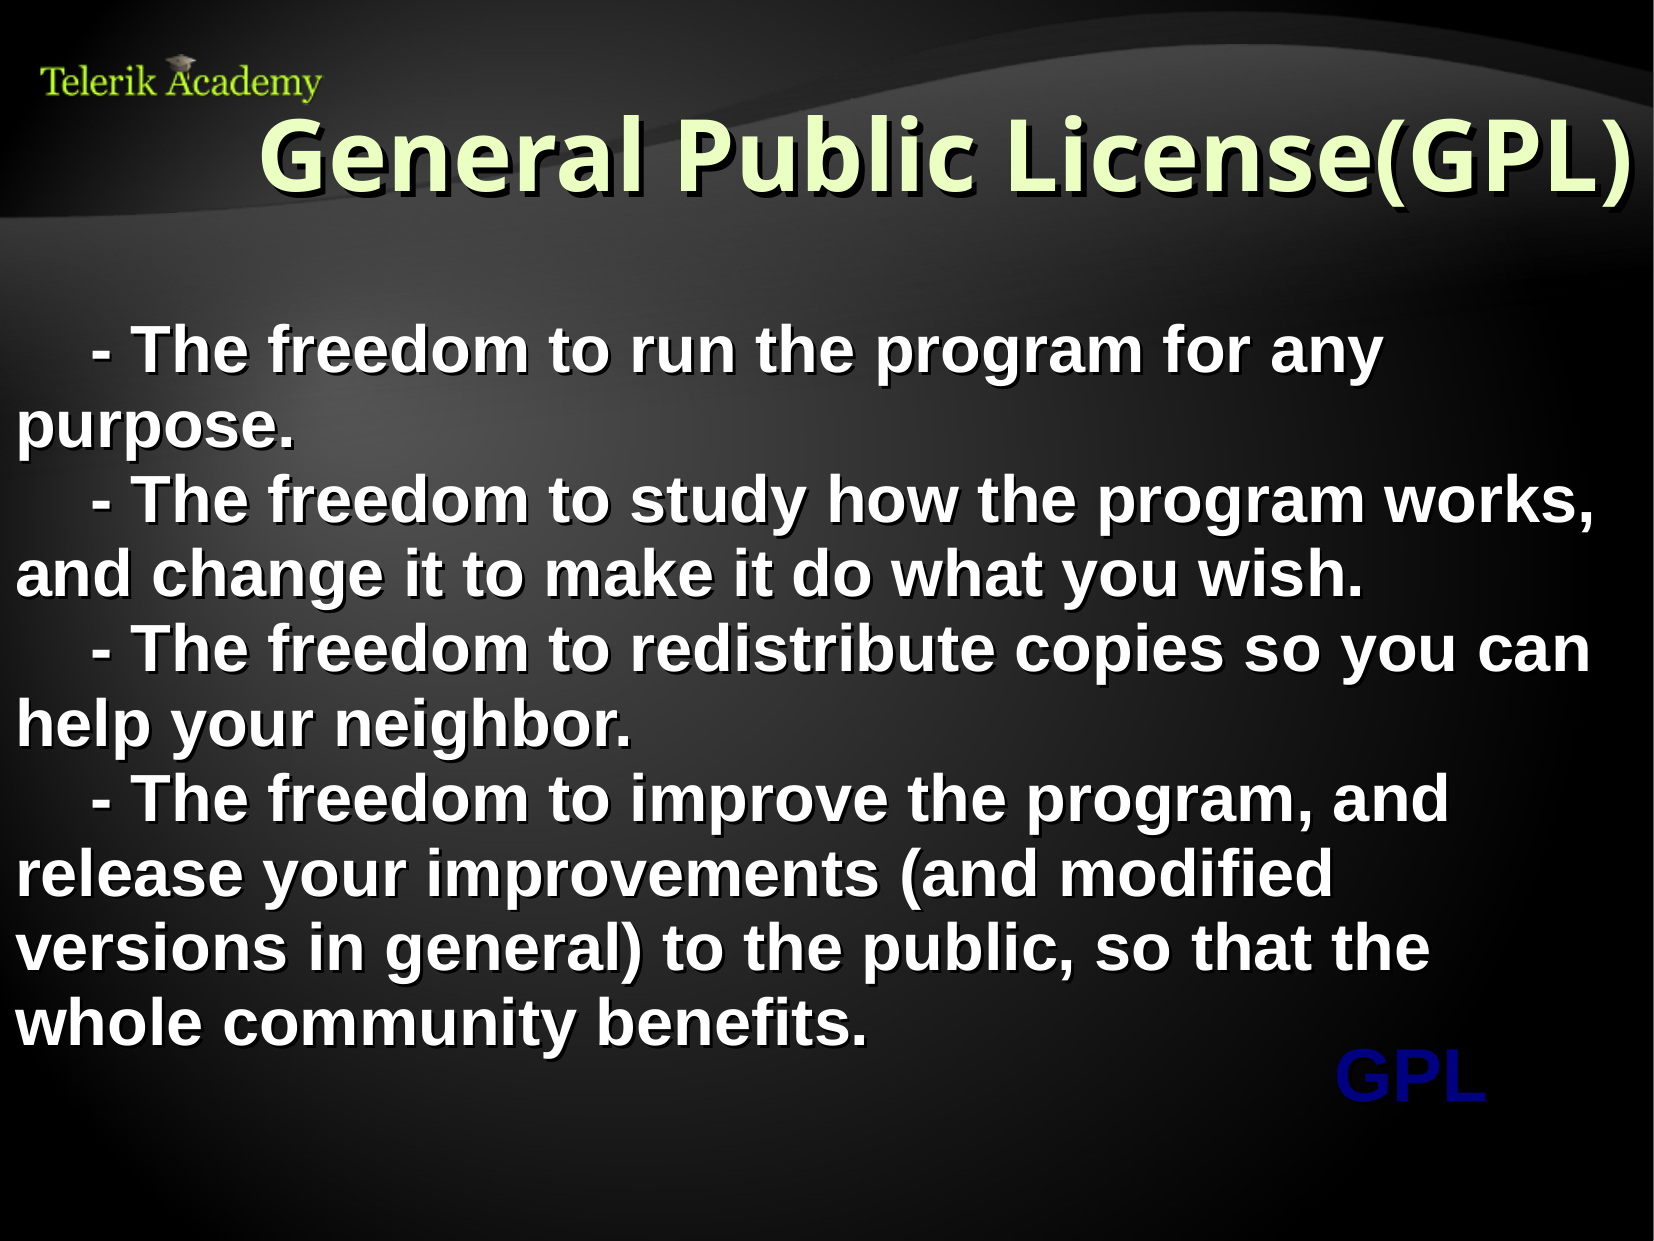

# General Public License(GPL)
	- The freedom to run the program for any purpose.
	- The freedom to study how the program works, and change it to make it do what you wish.
	- The freedom to redistribute copies so you can help your neighbor.
	- The freedom to improve the program, and release your improvements (and modified versions in general) to the public, so that the whole community benefits.
GPL